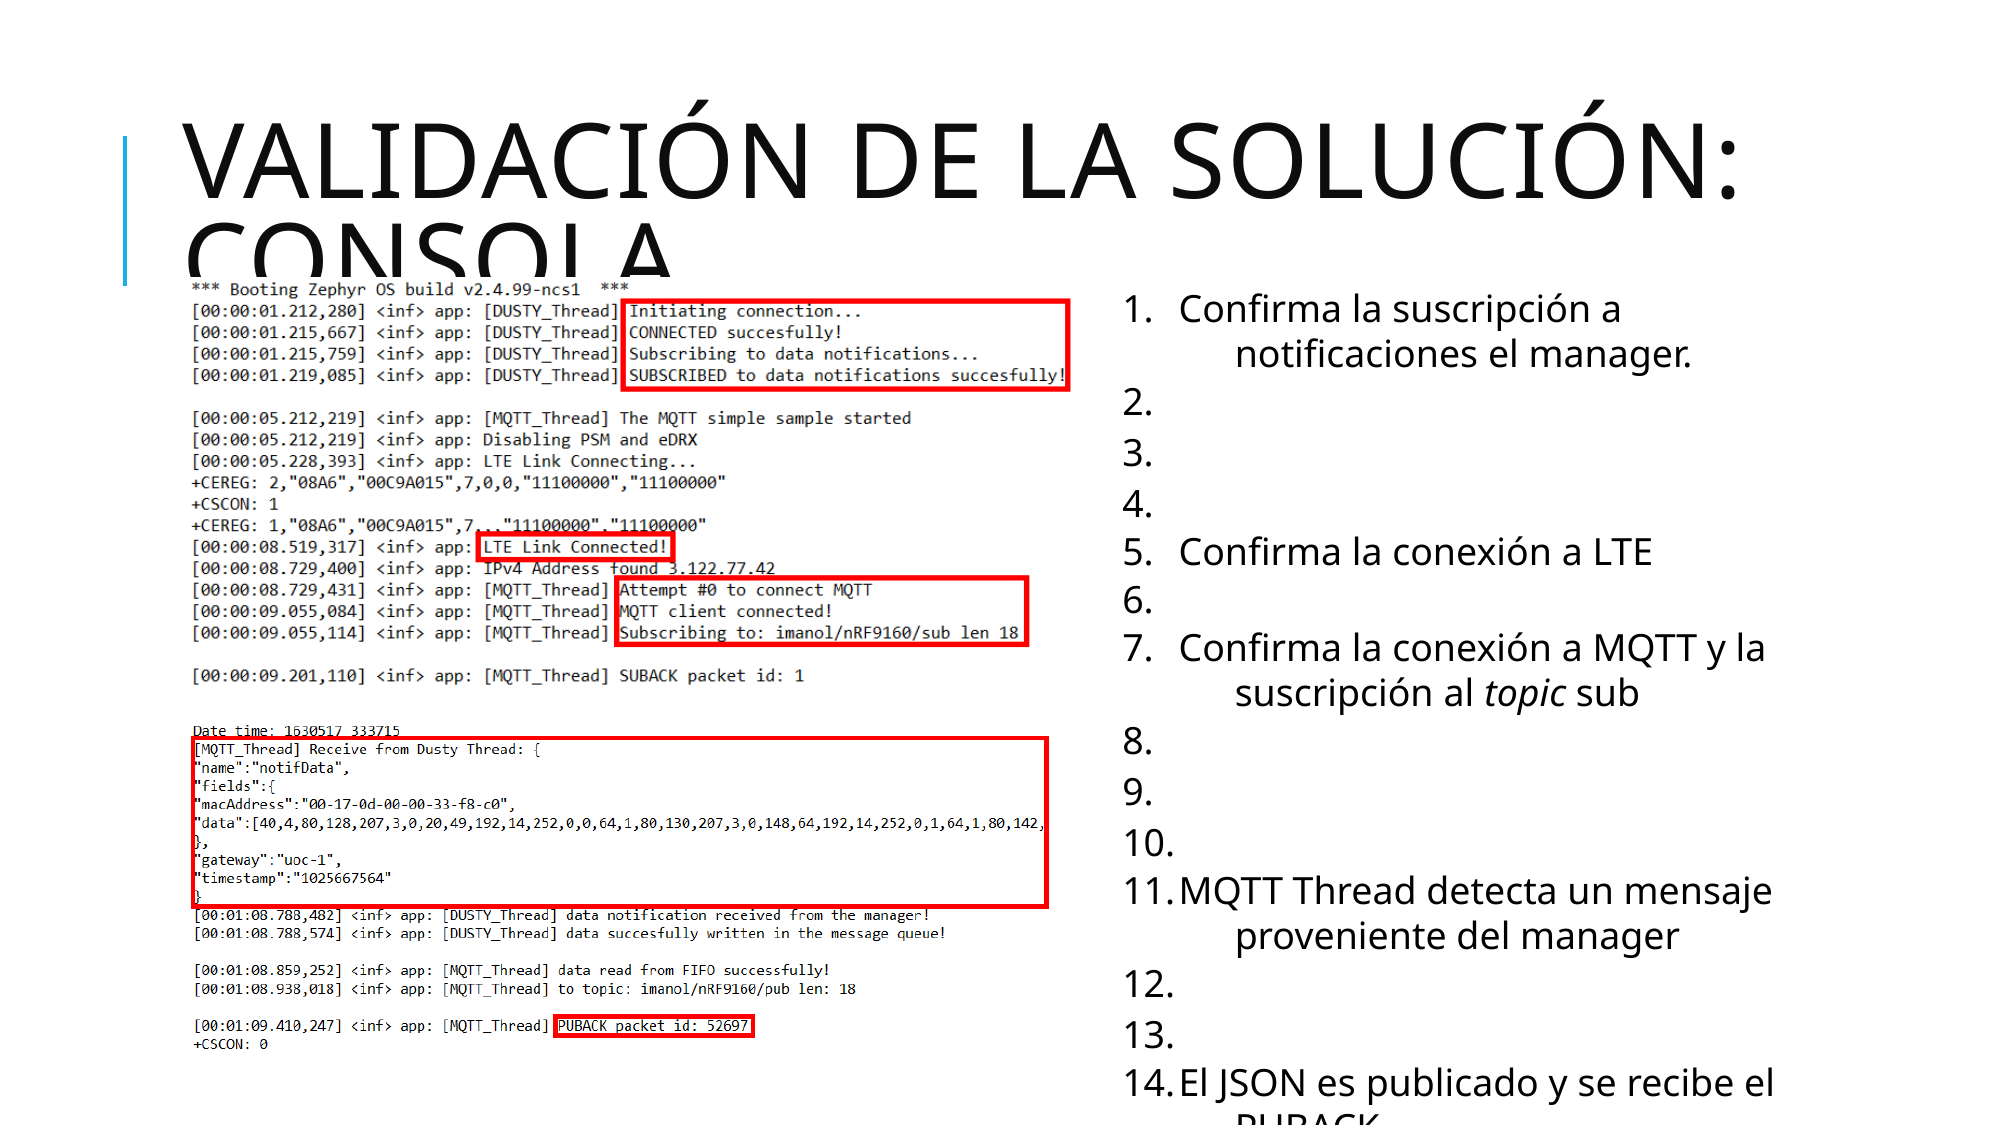

# Validación de la solución: Consola
Confirma la suscripción a notificaciones el manager.
Confirma la conexión a LTE
Confirma la conexión a MQTT y la suscripción al topic sub
MQTT Thread detecta un mensaje proveniente del manager
El JSON es publicado y se recibe el PUBACK